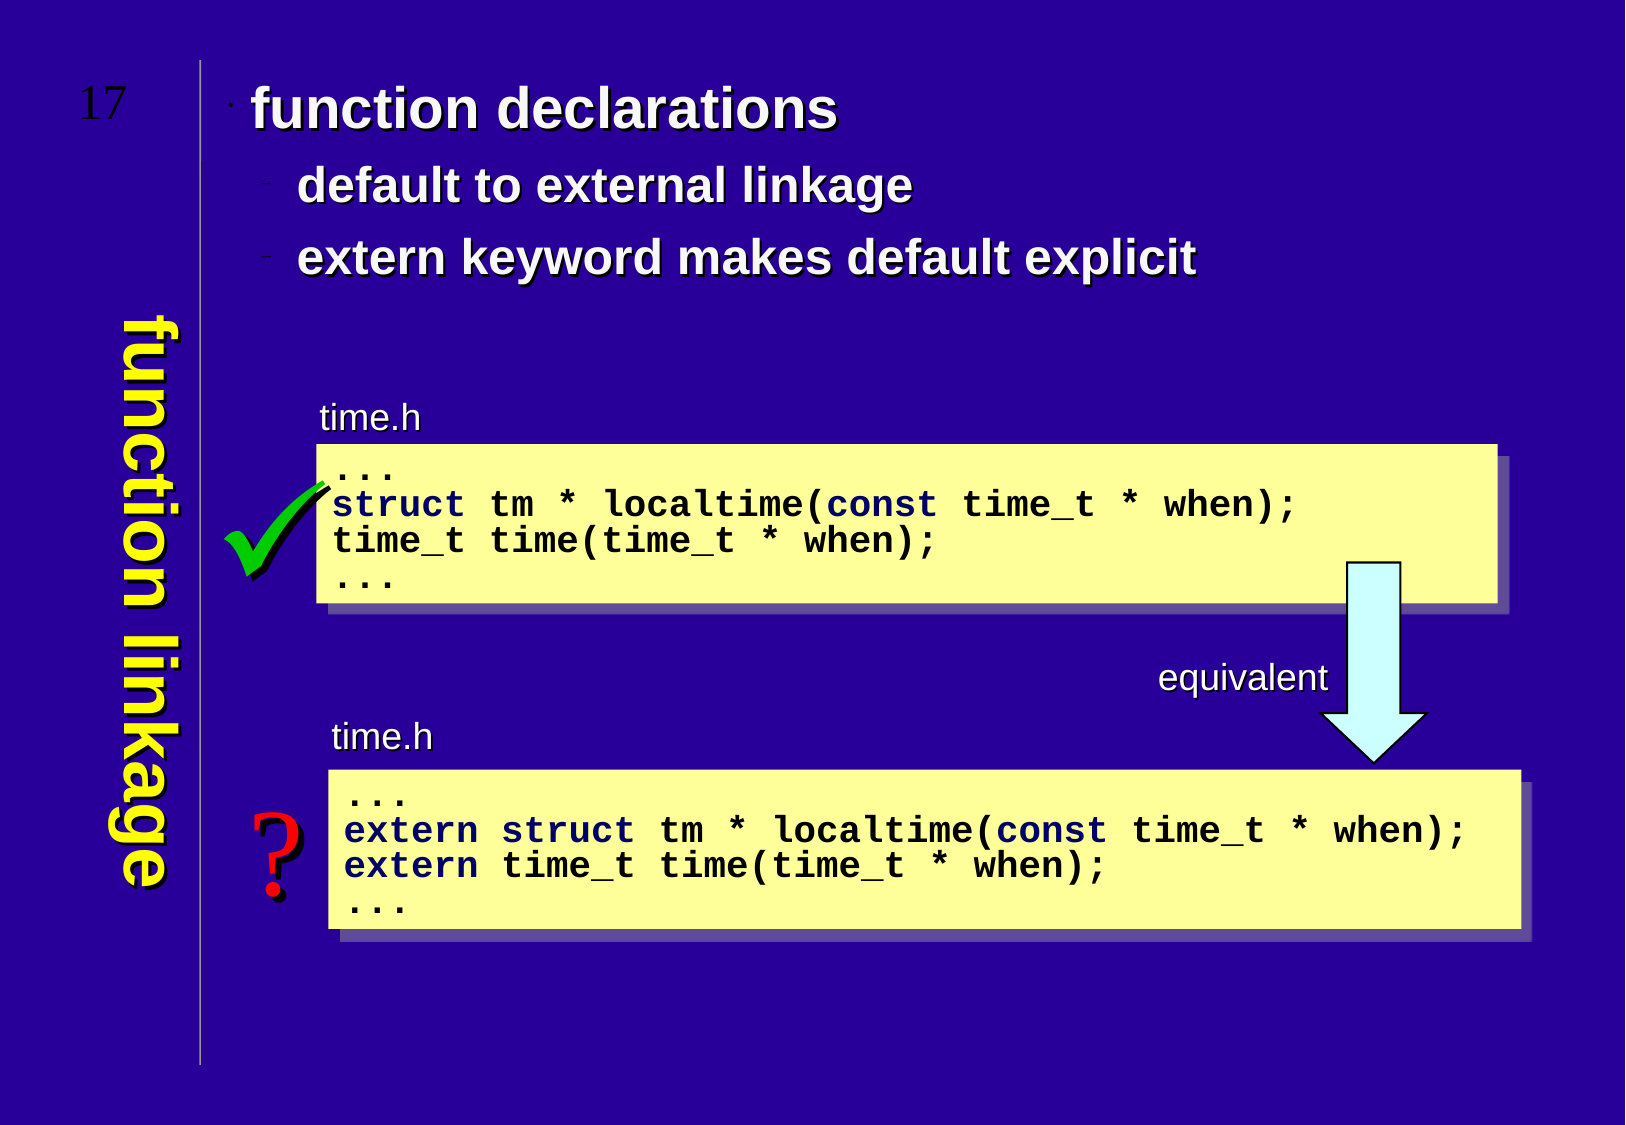

17
 function declarations
default to external linkage
extern keyword makes default explicit
# function linkage
time.h

...
struct tm * localtime(const time_t * when);
time_t time(time_t * when);
...
equivalent
time.h
?
...
extern struct tm * localtime(const time_t * when);
extern time_t time(time_t * when);
...